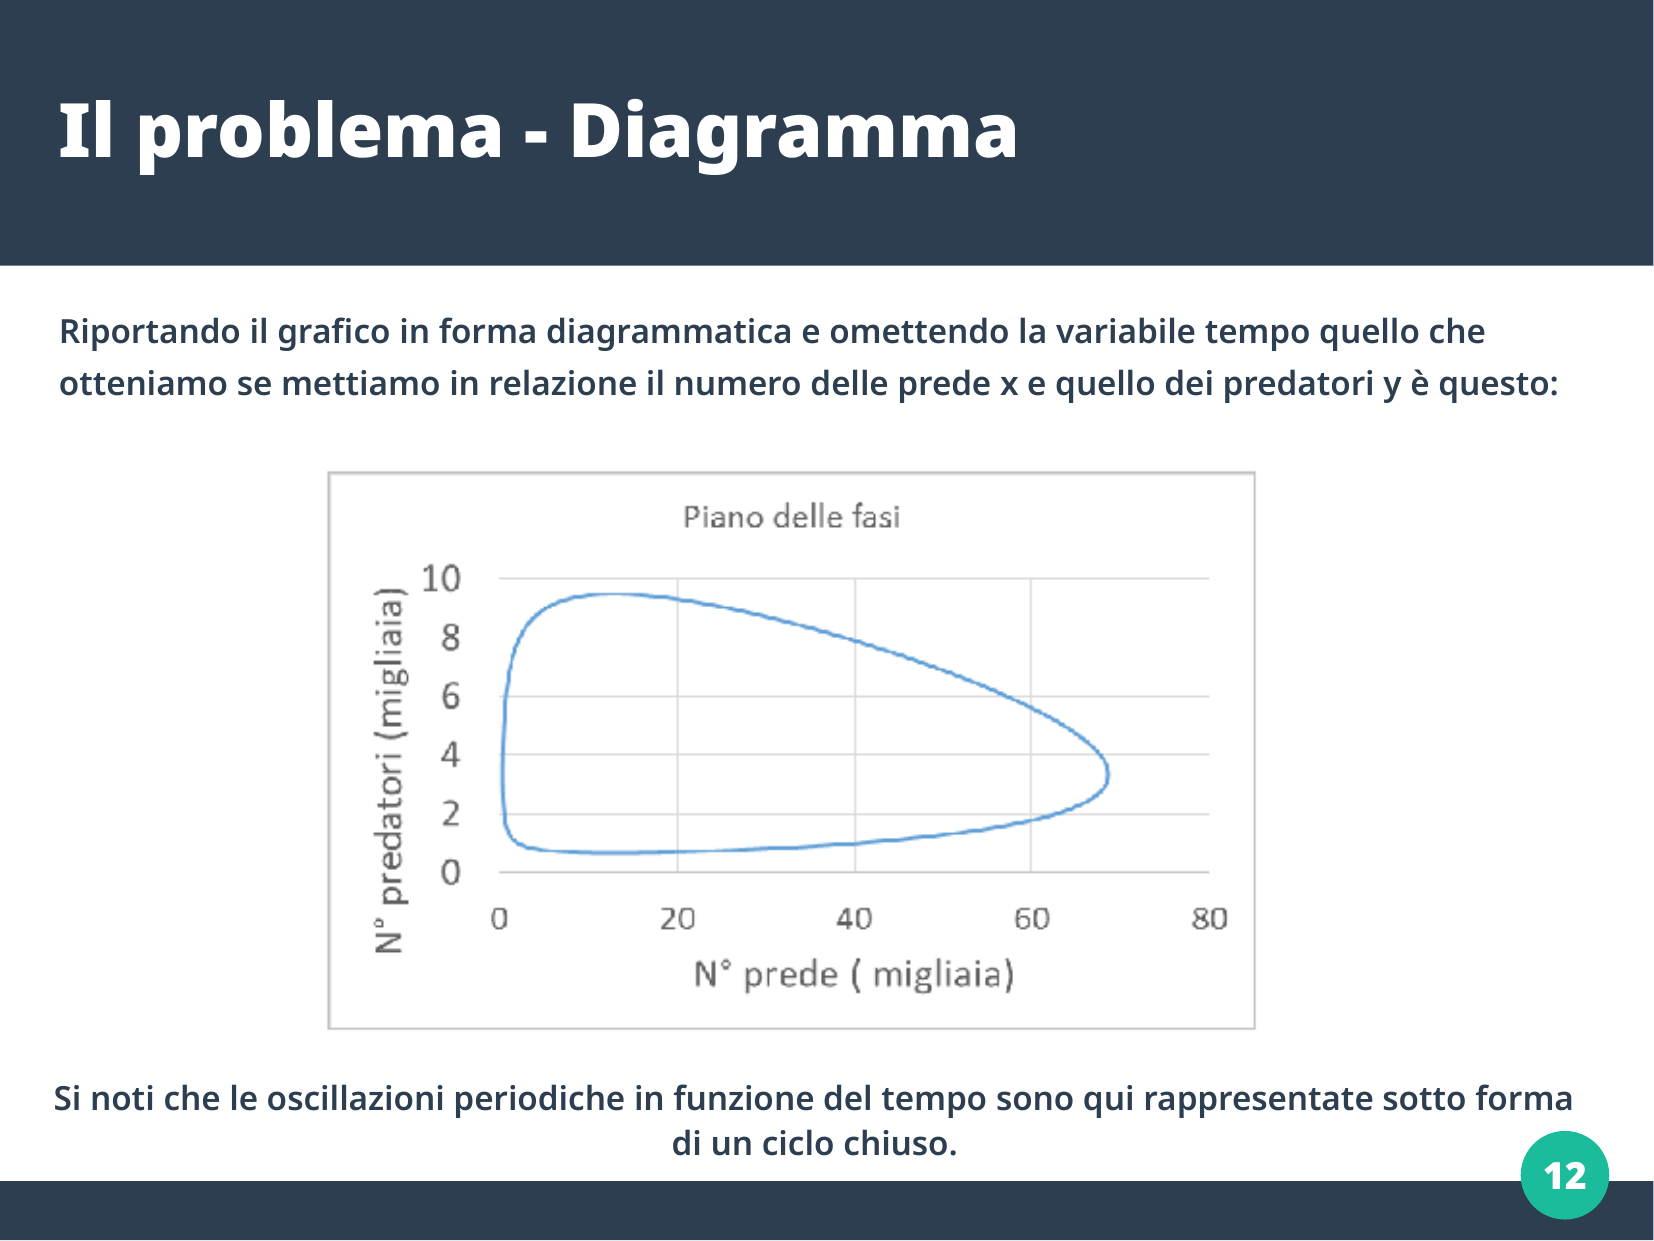

# Il problema - Diagramma
Riportando il grafico in forma diagrammatica e omettendo la variabile tempo quello che otteniamo se mettiamo in relazione il numero delle prede x e quello dei predatori y è questo:
Si noti che le oscillazioni periodiche in funzione del tempo sono qui rappresentate sotto forma di un ciclo chiuso.
12